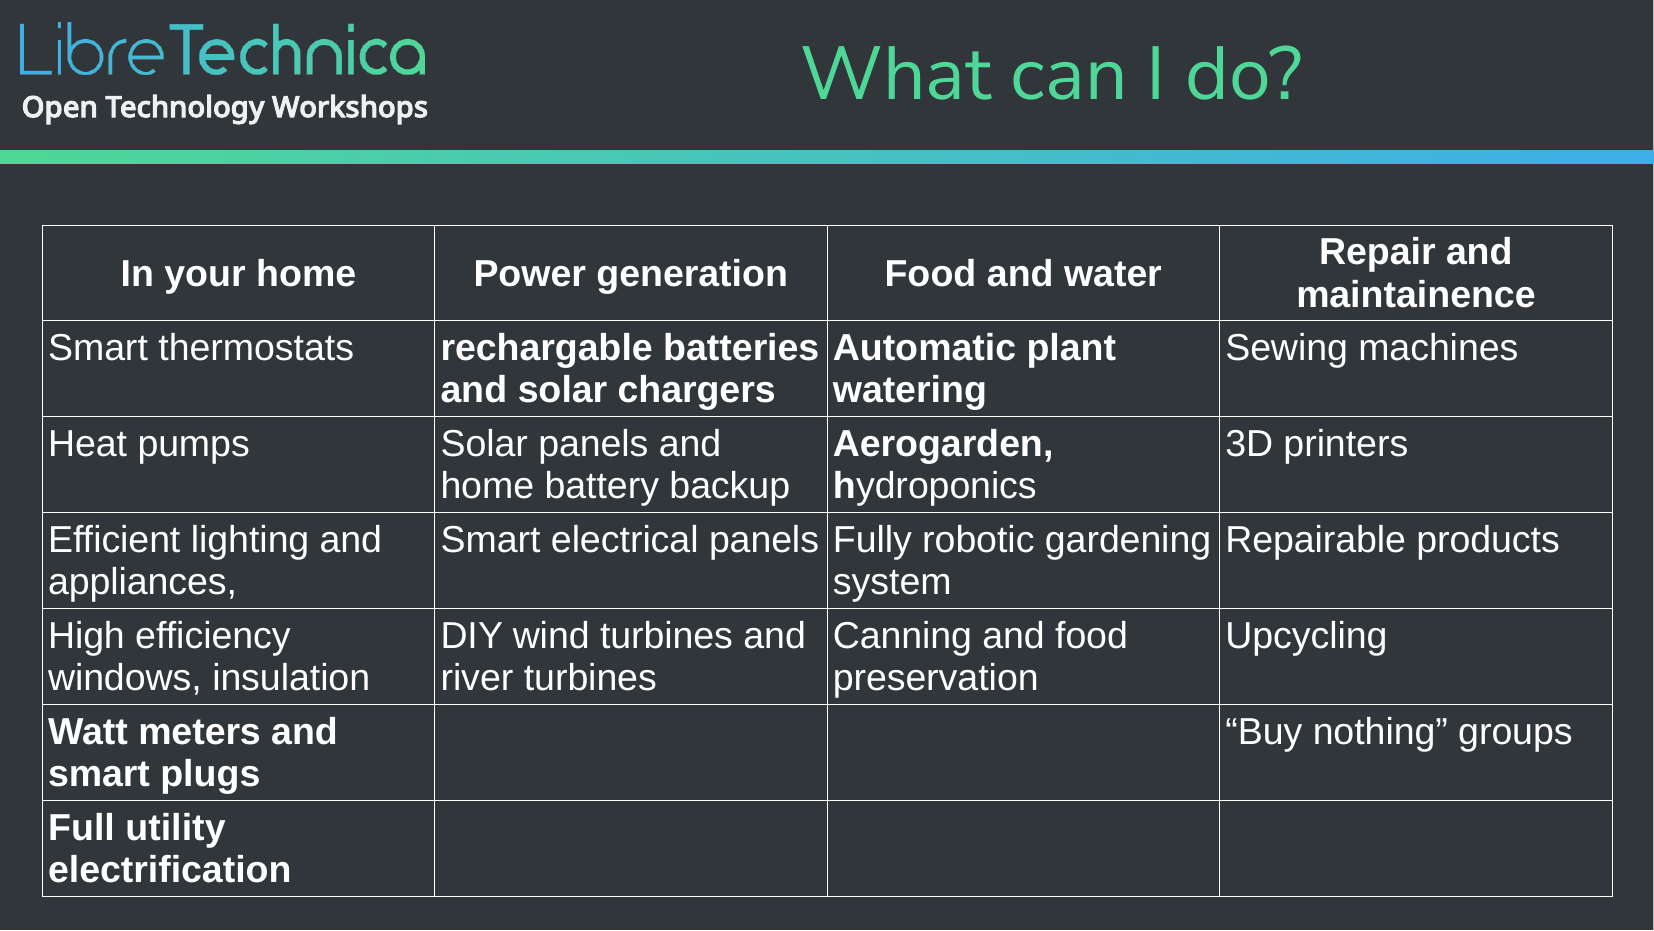

What can I do?
# Open Technology Workshops
| In your home | Power generation | Food and water | Repair and maintainence |
| --- | --- | --- | --- |
| Smart thermostats | rechargable batteries and solar chargers | Automatic plant watering | Sewing machines |
| Heat pumps | Solar panels and home battery backup | Aerogarden, hydroponics | 3D printers |
| Efficient lighting and appliances, | Smart electrical panels | Fully robotic gardening system | Repairable products |
| High efficiency windows, insulation | DIY wind turbines and river turbines | Canning and food preservation | Upcycling |
| Watt meters and smart plugs | | | “Buy nothing” groups |
| Full utility electrification | | | |